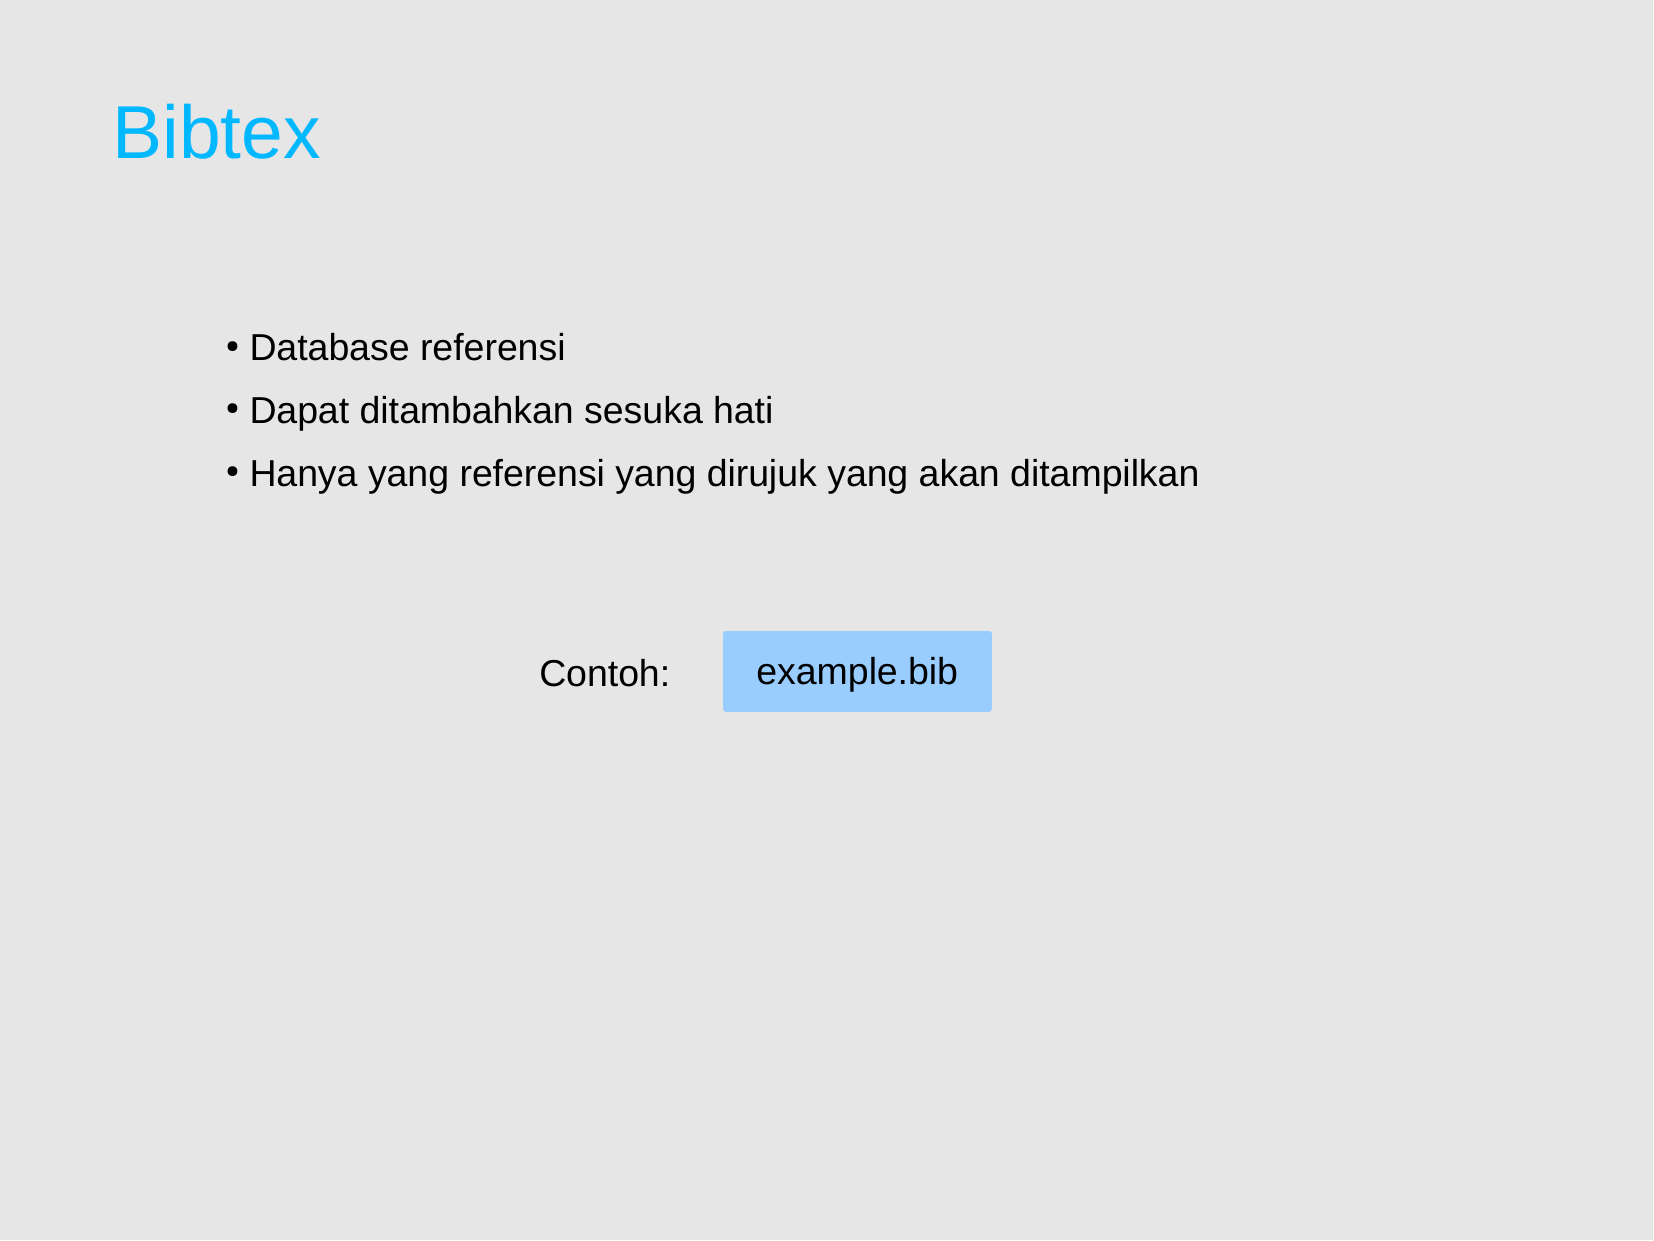

# Bibtex
 Database referensi
 Dapat ditambahkan sesuka hati
 Hanya yang referensi yang dirujuk yang akan ditampilkan
example.bib
Contoh: